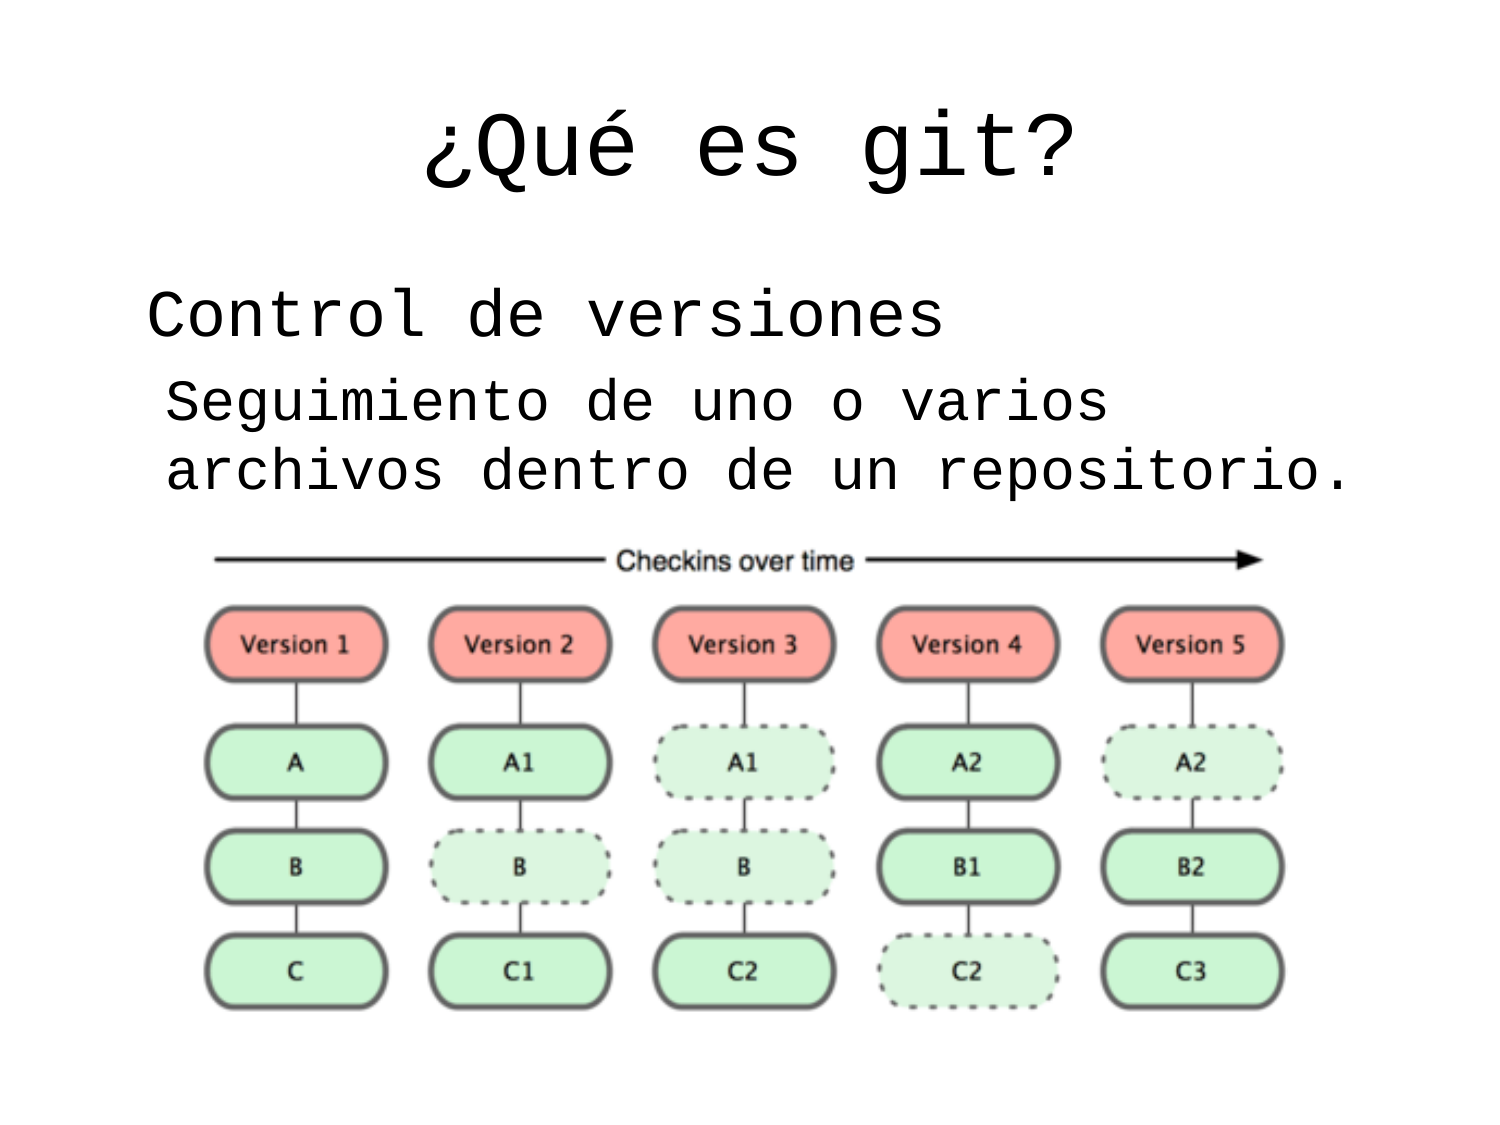

# ¿Qué es git?
Control de versiones
Seguimiento de uno o varios archivos dentro de un repositorio.